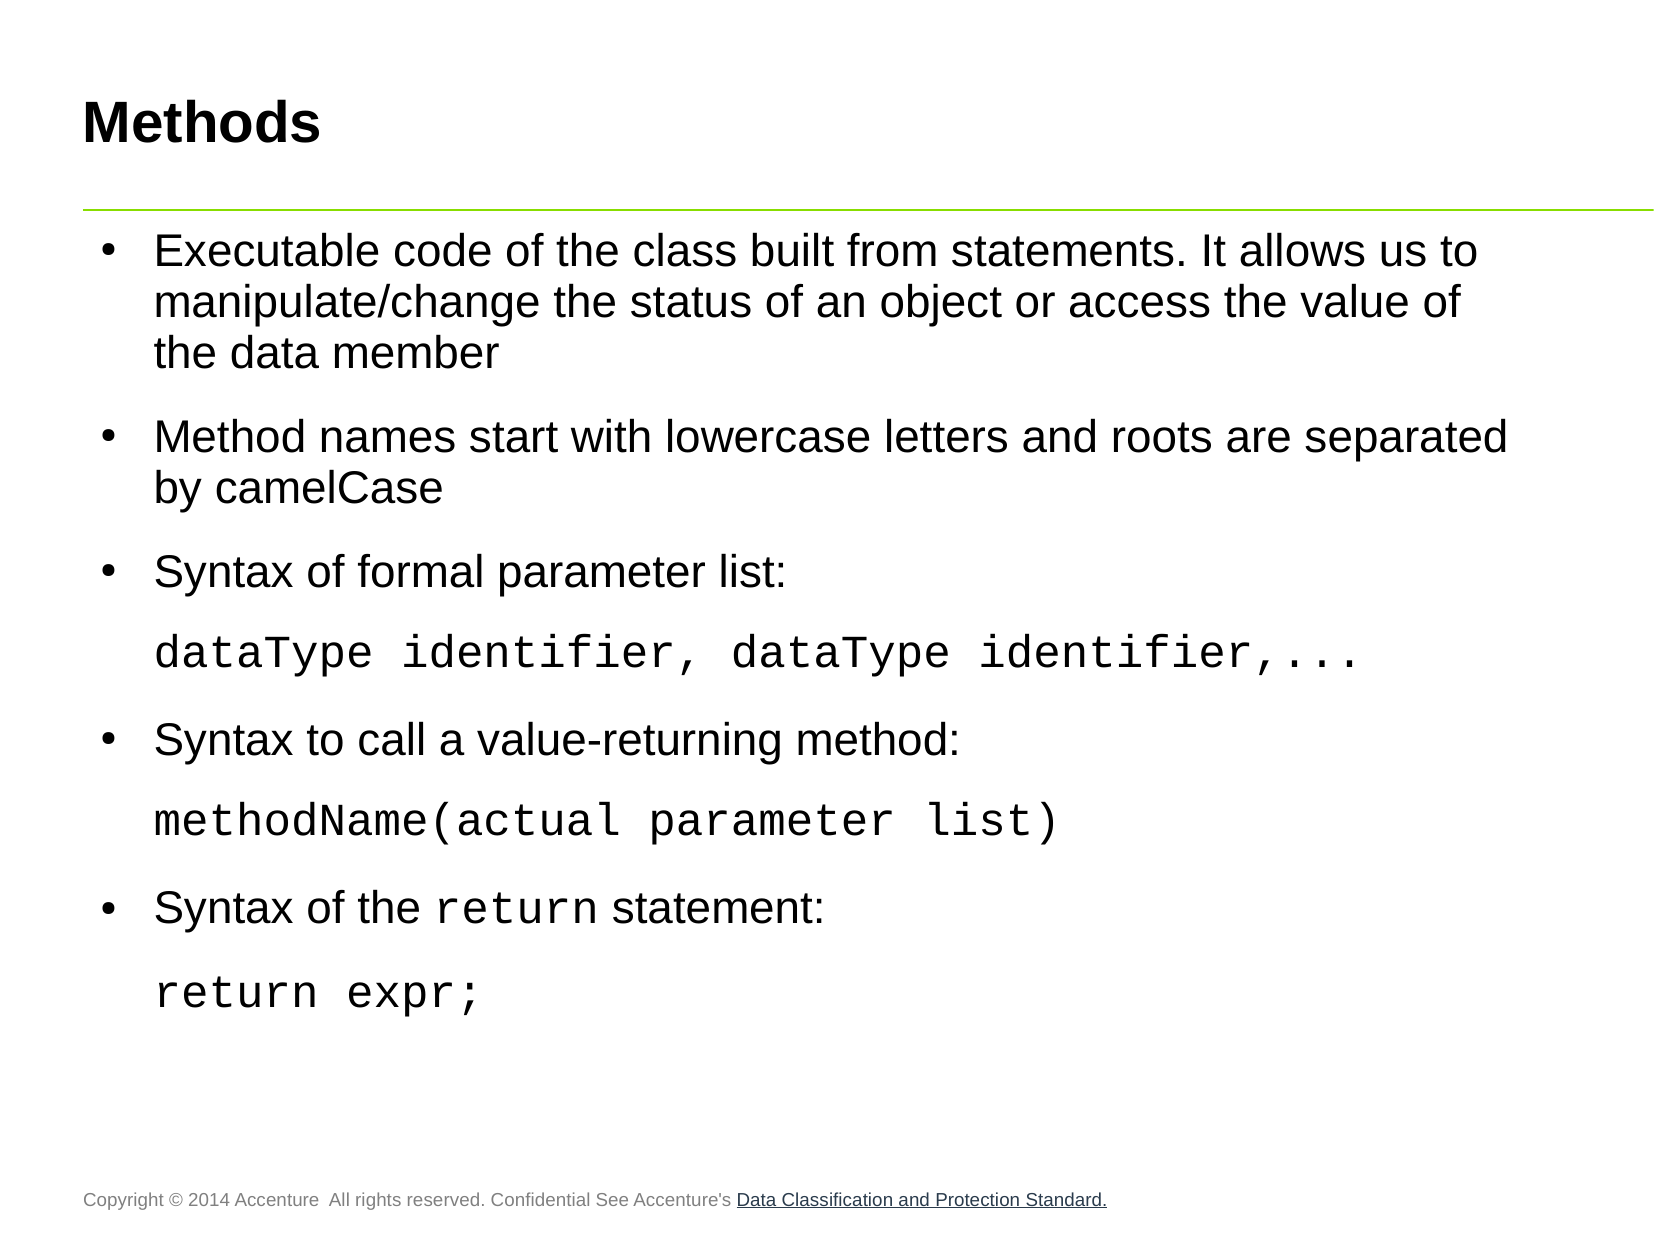

# Methods
Executable code of the class built from statements. It allows us to manipulate/change the status of an object or access the value of the data member
Method names start with lowercase letters and roots are separated by camelCase
Syntax of formal parameter list:
dataType identifier, dataType identifier,...
Syntax to call a value-returning method:
methodName(actual parameter list)
Syntax of the return statement:
return expr;